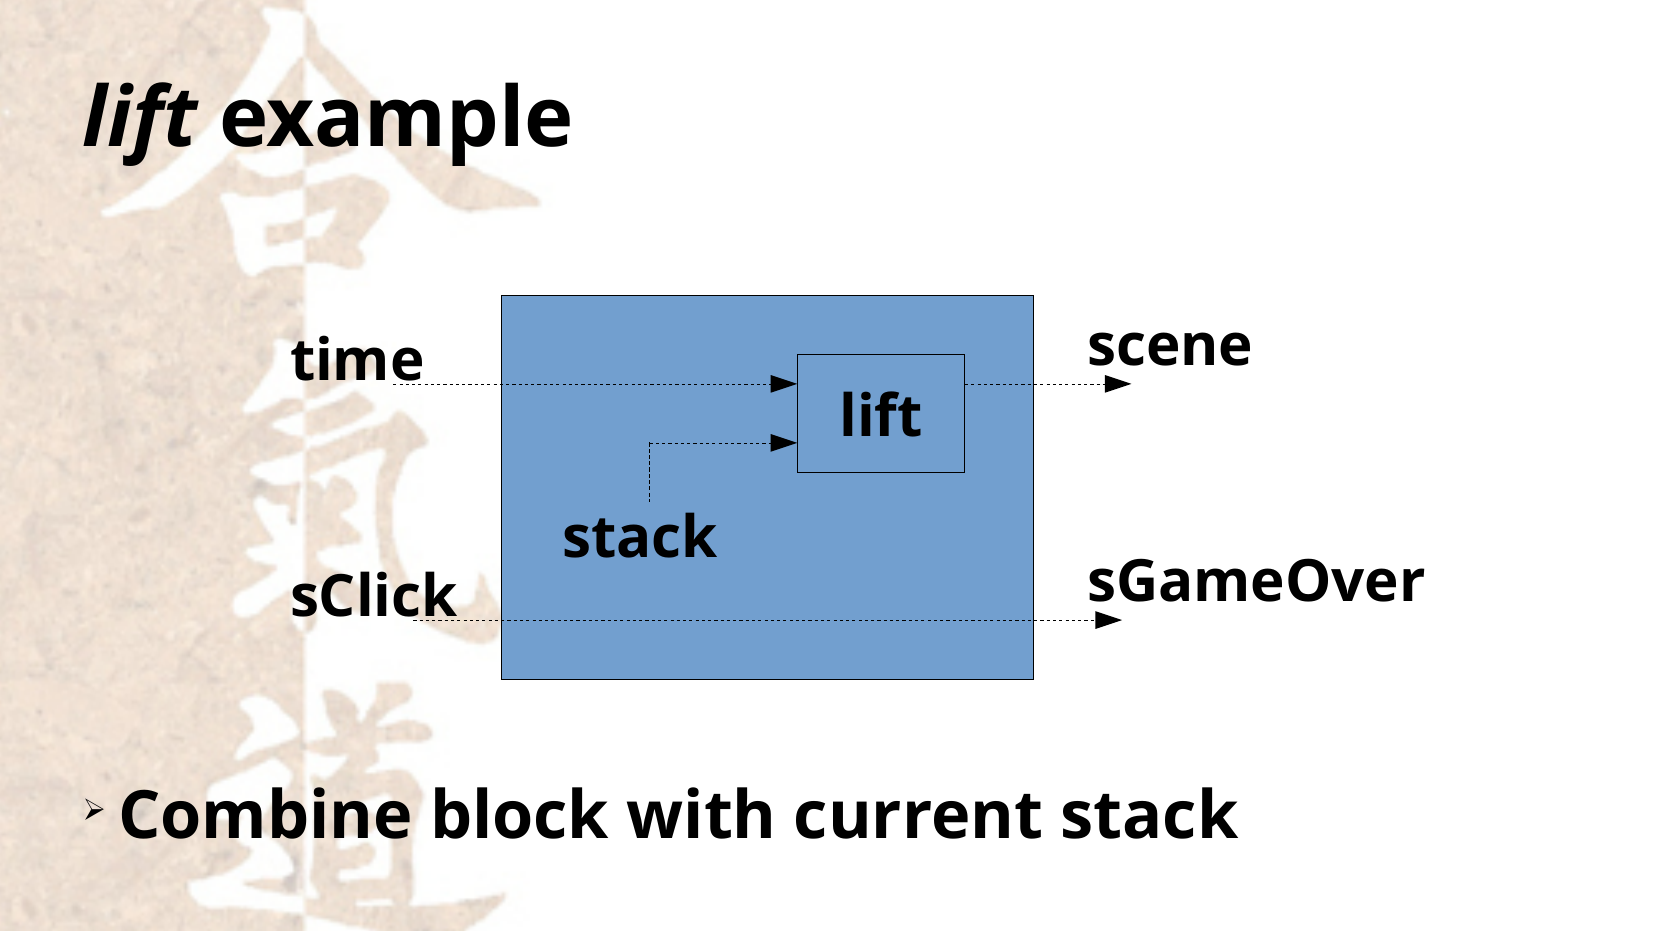

# lift example
scene
time
lift
stack
sGameOver
sClick
Combine block with current stack